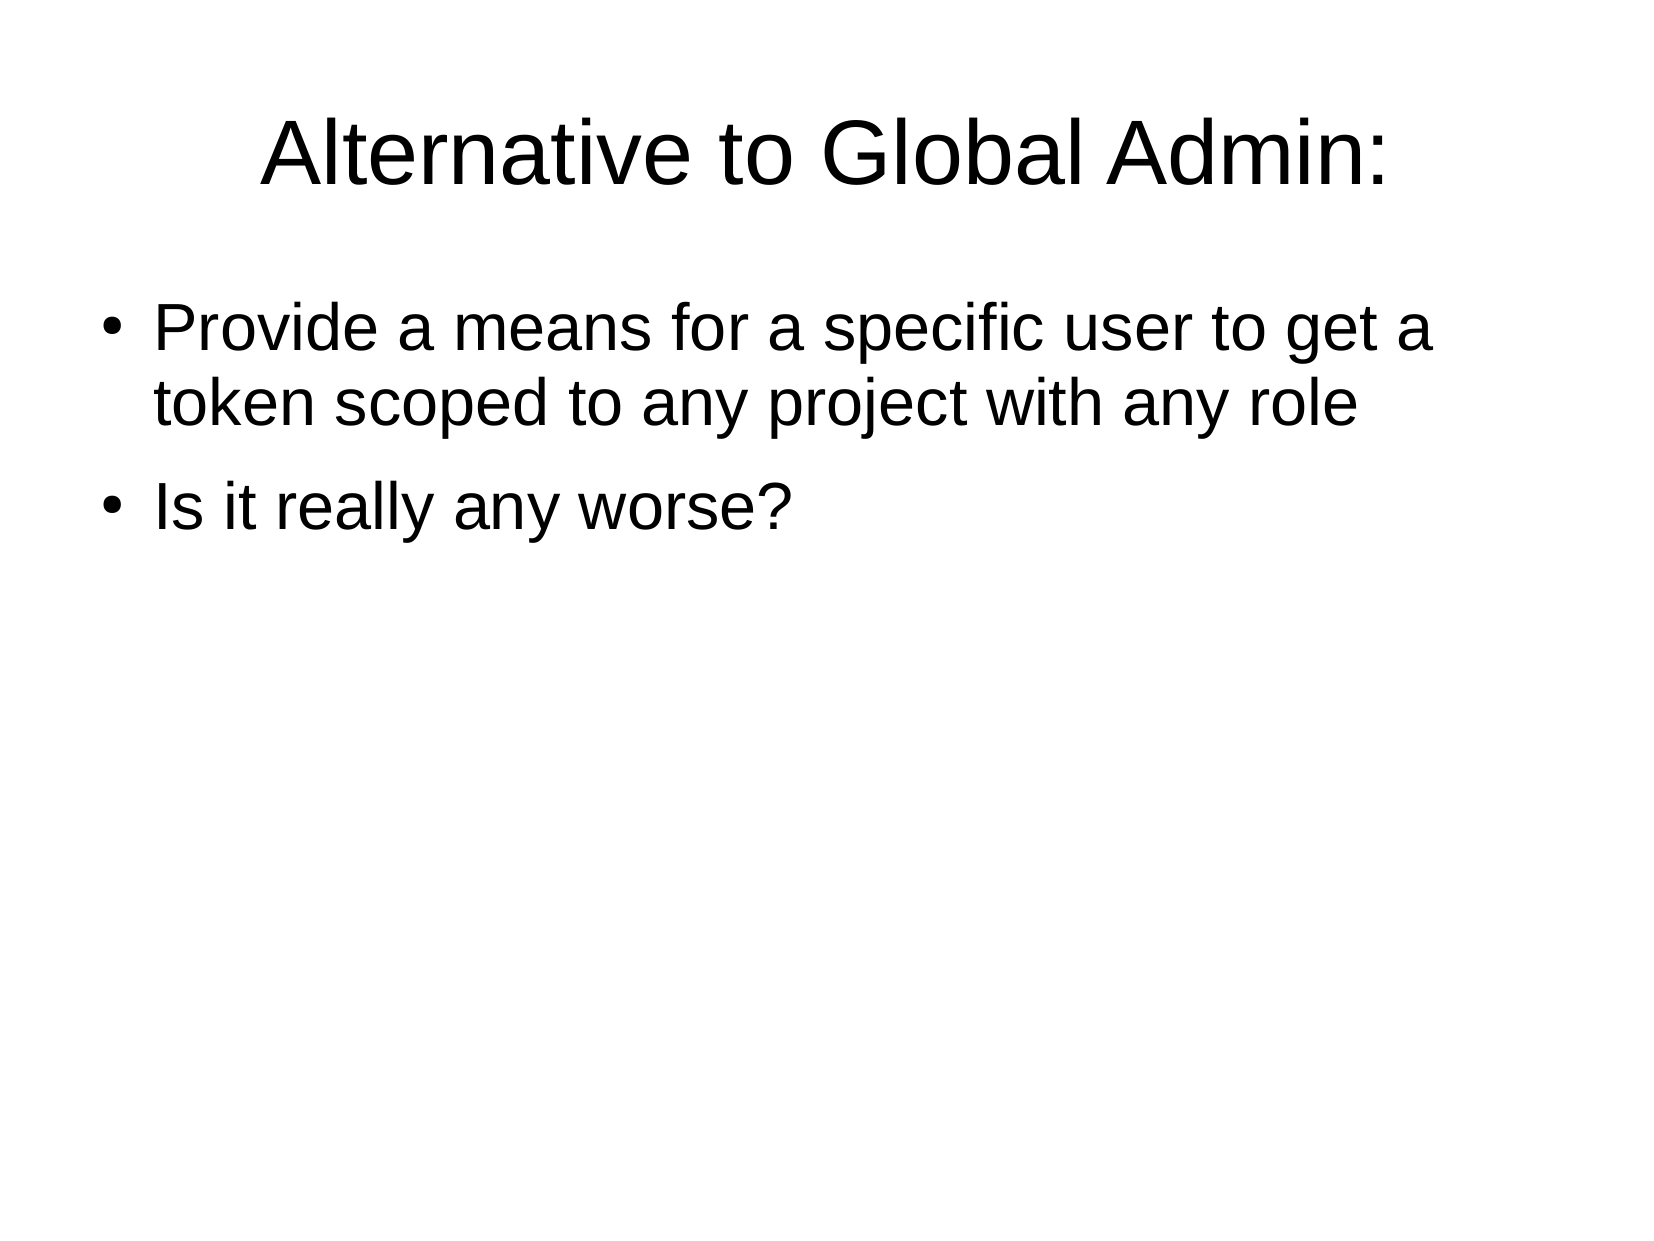

# Alternative to Global Admin:
Provide a means for a specific user to get a token scoped to any project with any role
Is it really any worse?